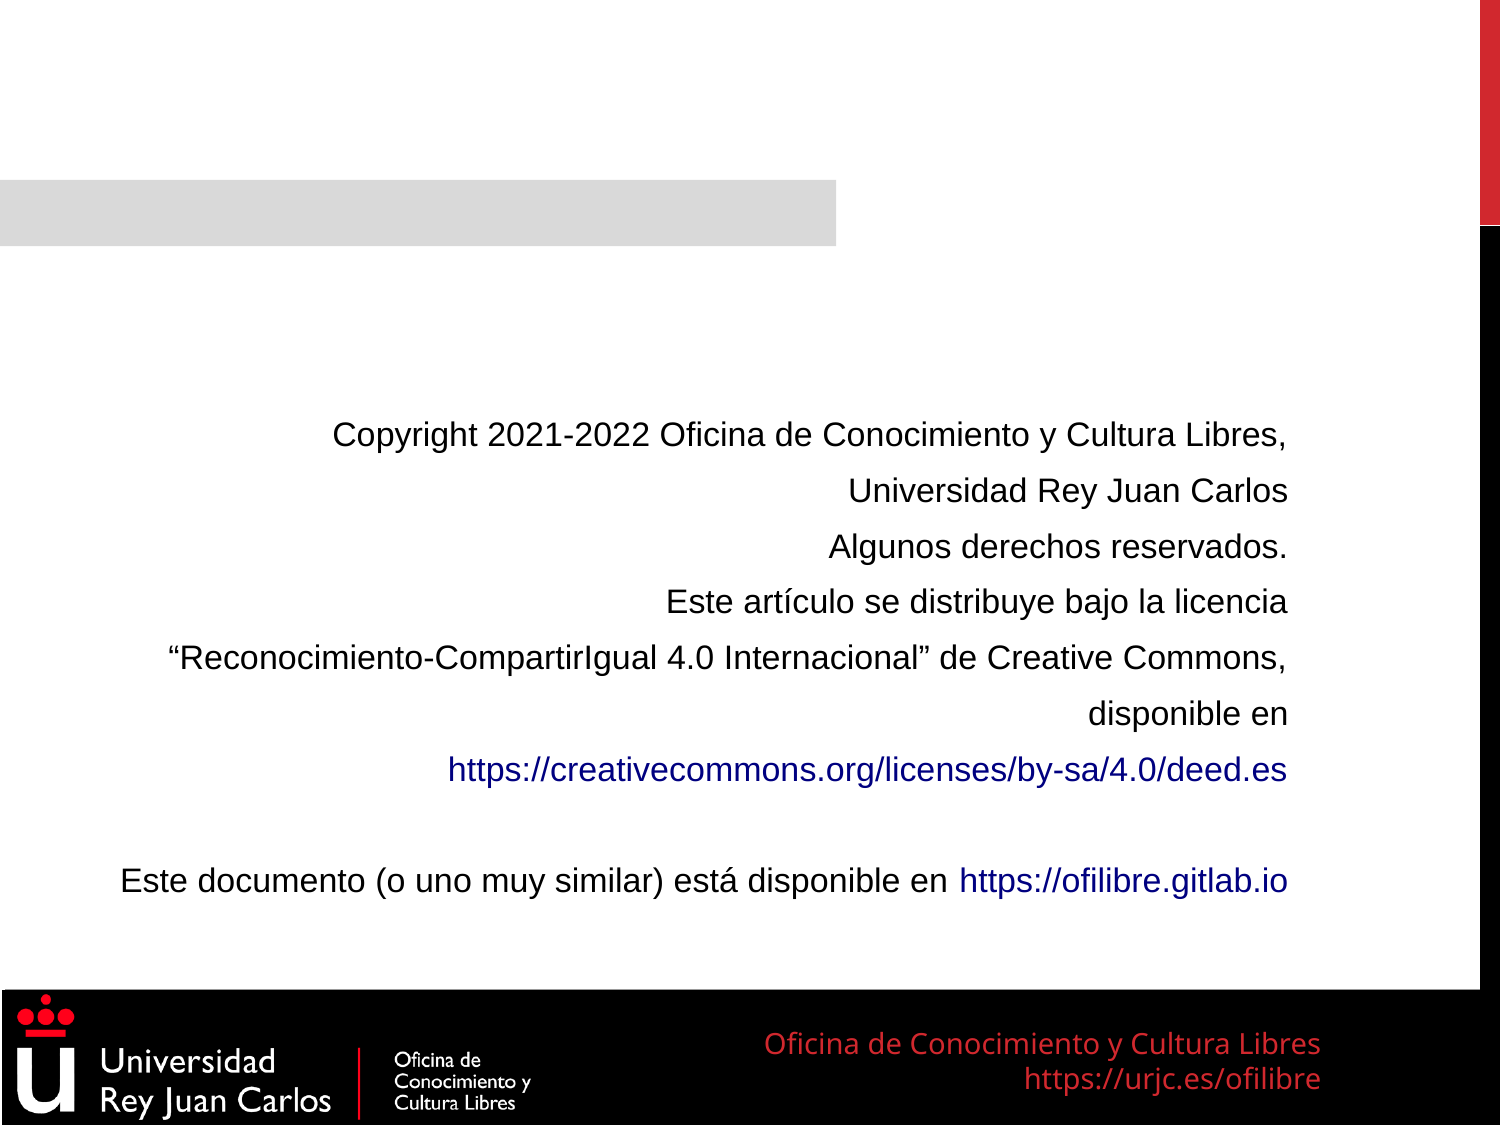

# Copyright 2021-2022 Oficina de Conocimiento y Cultura Libres,
Universidad Rey Juan Carlos
Algunos derechos reservados.
Este artículo se distribuye bajo la licencia
“Reconocimiento-CompartirIgual 4.0 Internacional” de Creative Commons,
disponible en
https://creativecommons.org/licenses/by-sa/4.0/deed.es
Este documento (o uno muy similar) está disponible en https://ofilibre.gitlab.io